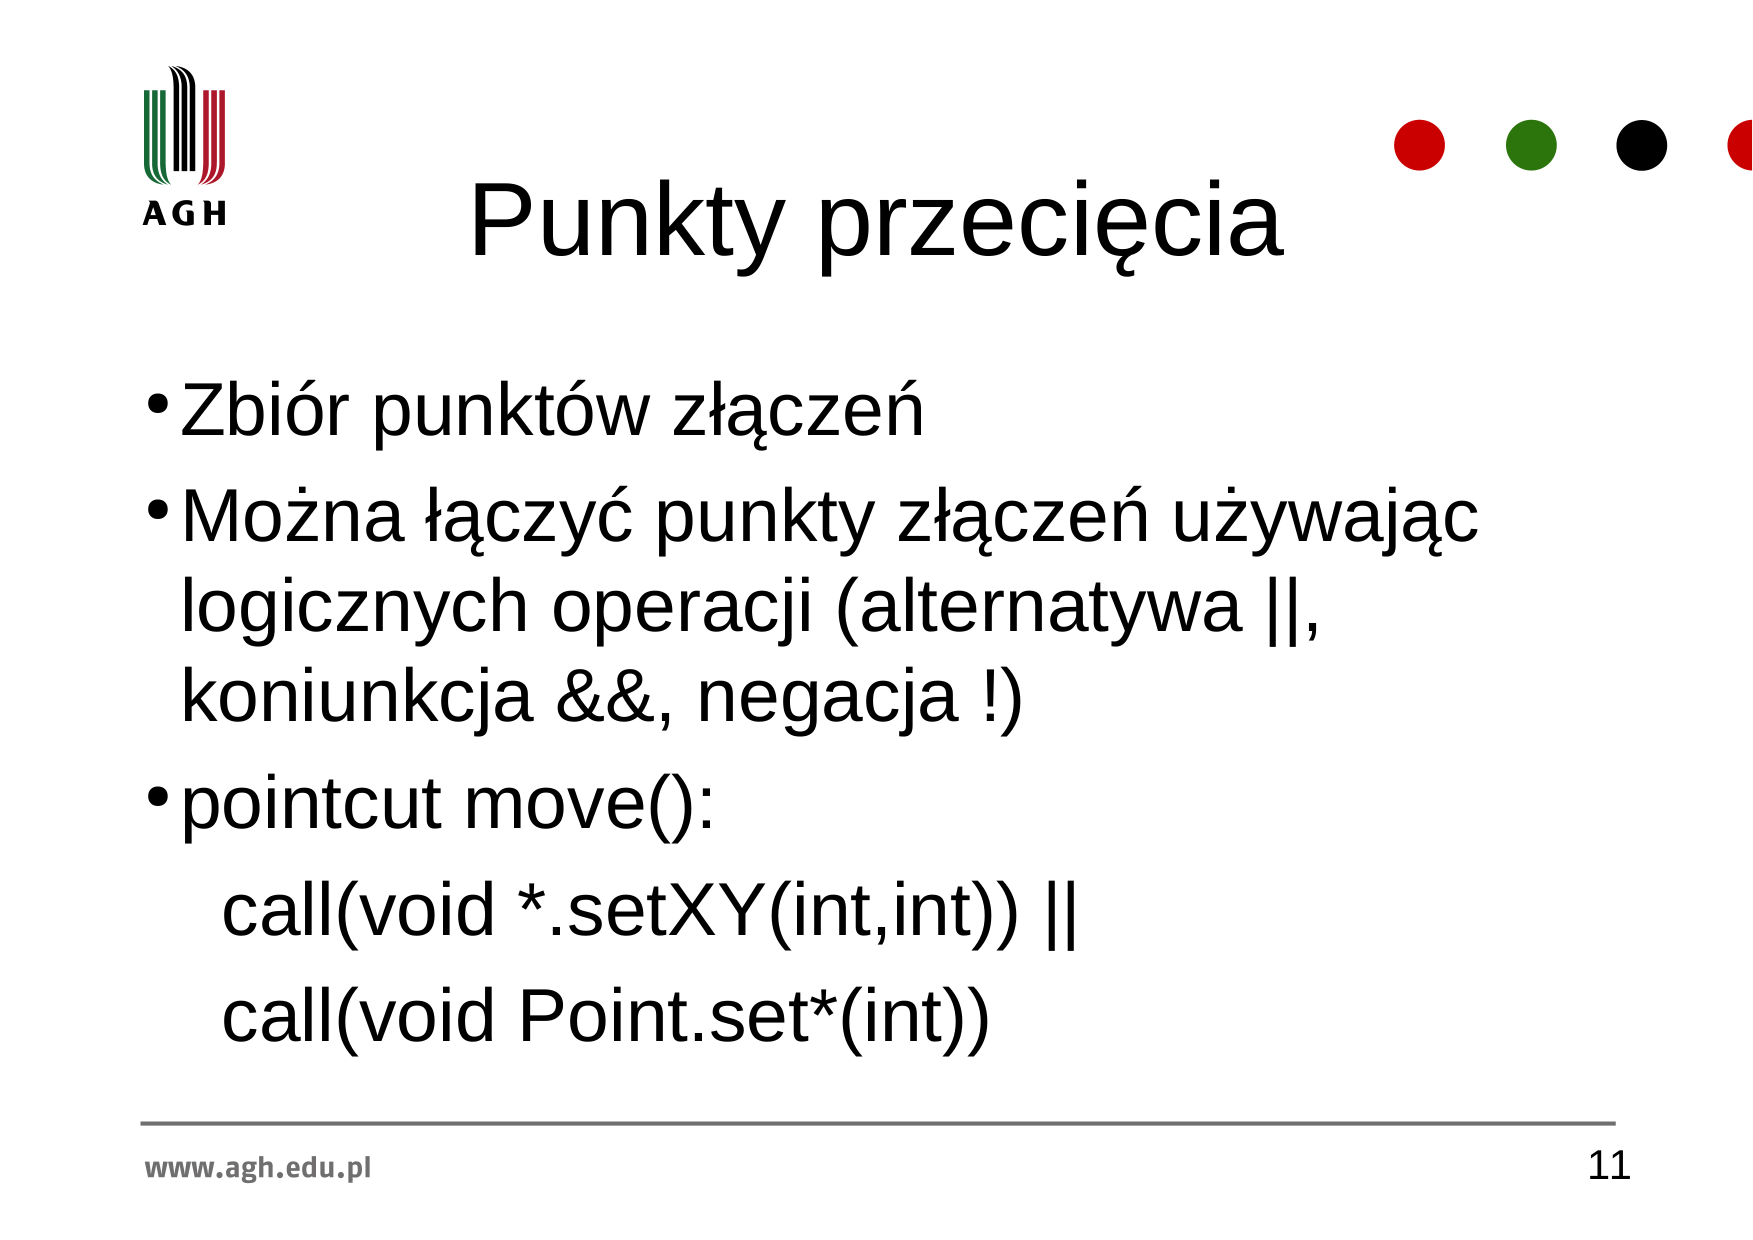

Punkty przecięcia
# Zbiór punktów złączeń
Można łączyć punkty złączeń używając logicznych operacji (alternatywa ||, koniunkcja &&, negacja !)
pointcut move():
 call(void *.setXY(int,int)) ||
 call(void Point.set*(int))